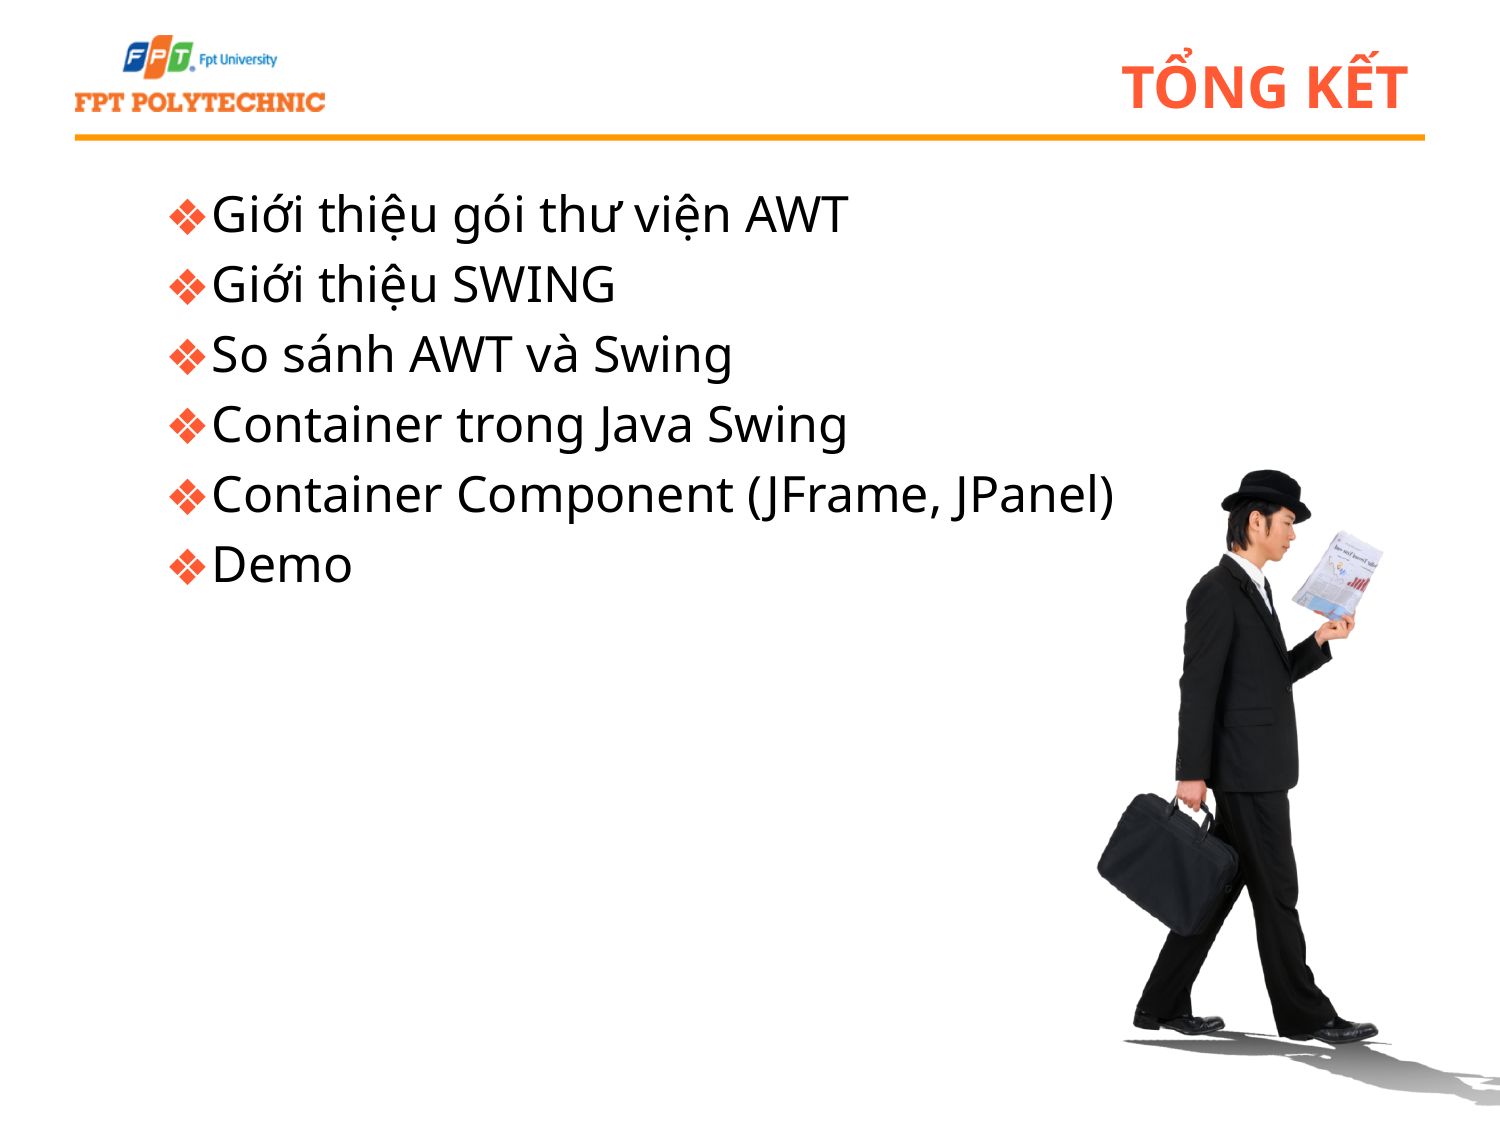

# Tổng kết
Giới thiệu gói thư viện AWT
Giới thiệu SWING
So sánh AWT và Swing
Container trong Java Swing
Container Component (JFrame, JPanel)
Demo